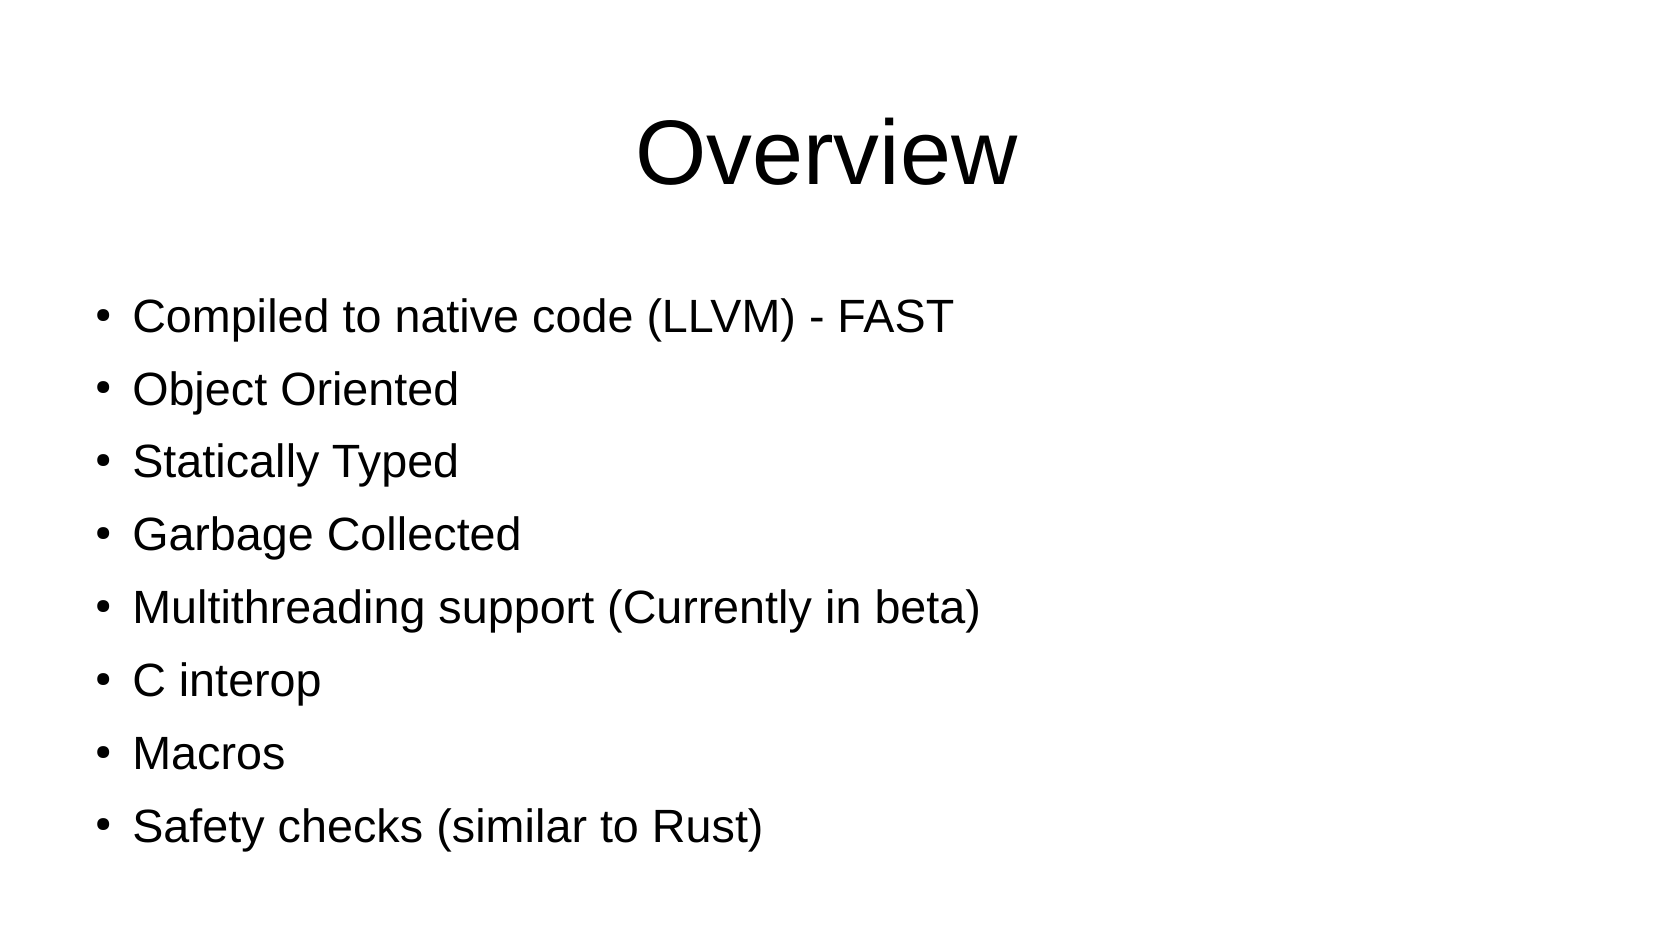

# Overview
Compiled to native code (LLVM) - FAST
Object Oriented
Statically Typed
Garbage Collected
Multithreading support (Currently in beta)
C interop
Macros
Safety checks (similar to Rust)